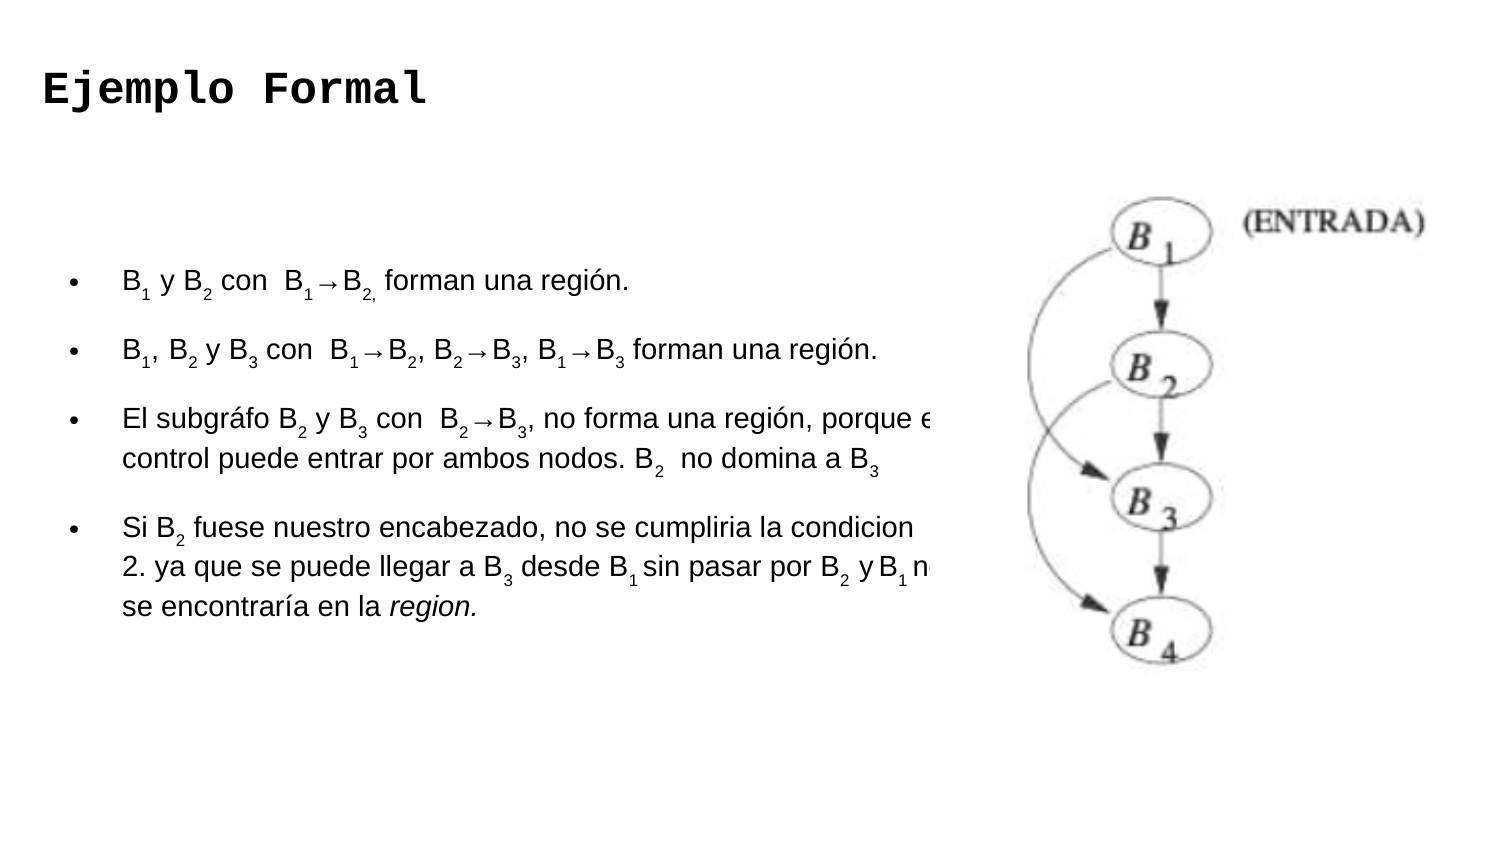

# Ejemplo Formal
B1 y B2 con B1→B2, forman una región.
B1, B2 y B3 con B1→B2, B2→B3, B1→B3 forman una región.
El subgráfo B2 y B3 con B2→B3, no forma una región, porque el control puede entrar por ambos nodos. B2 no domina a B3
Si B2 fuese nuestro encabezado, no se cumpliria la condicion 2. ya que se puede llegar a B3 desde B1 sin pasar por B2 y B1 no se encontraría en la region.